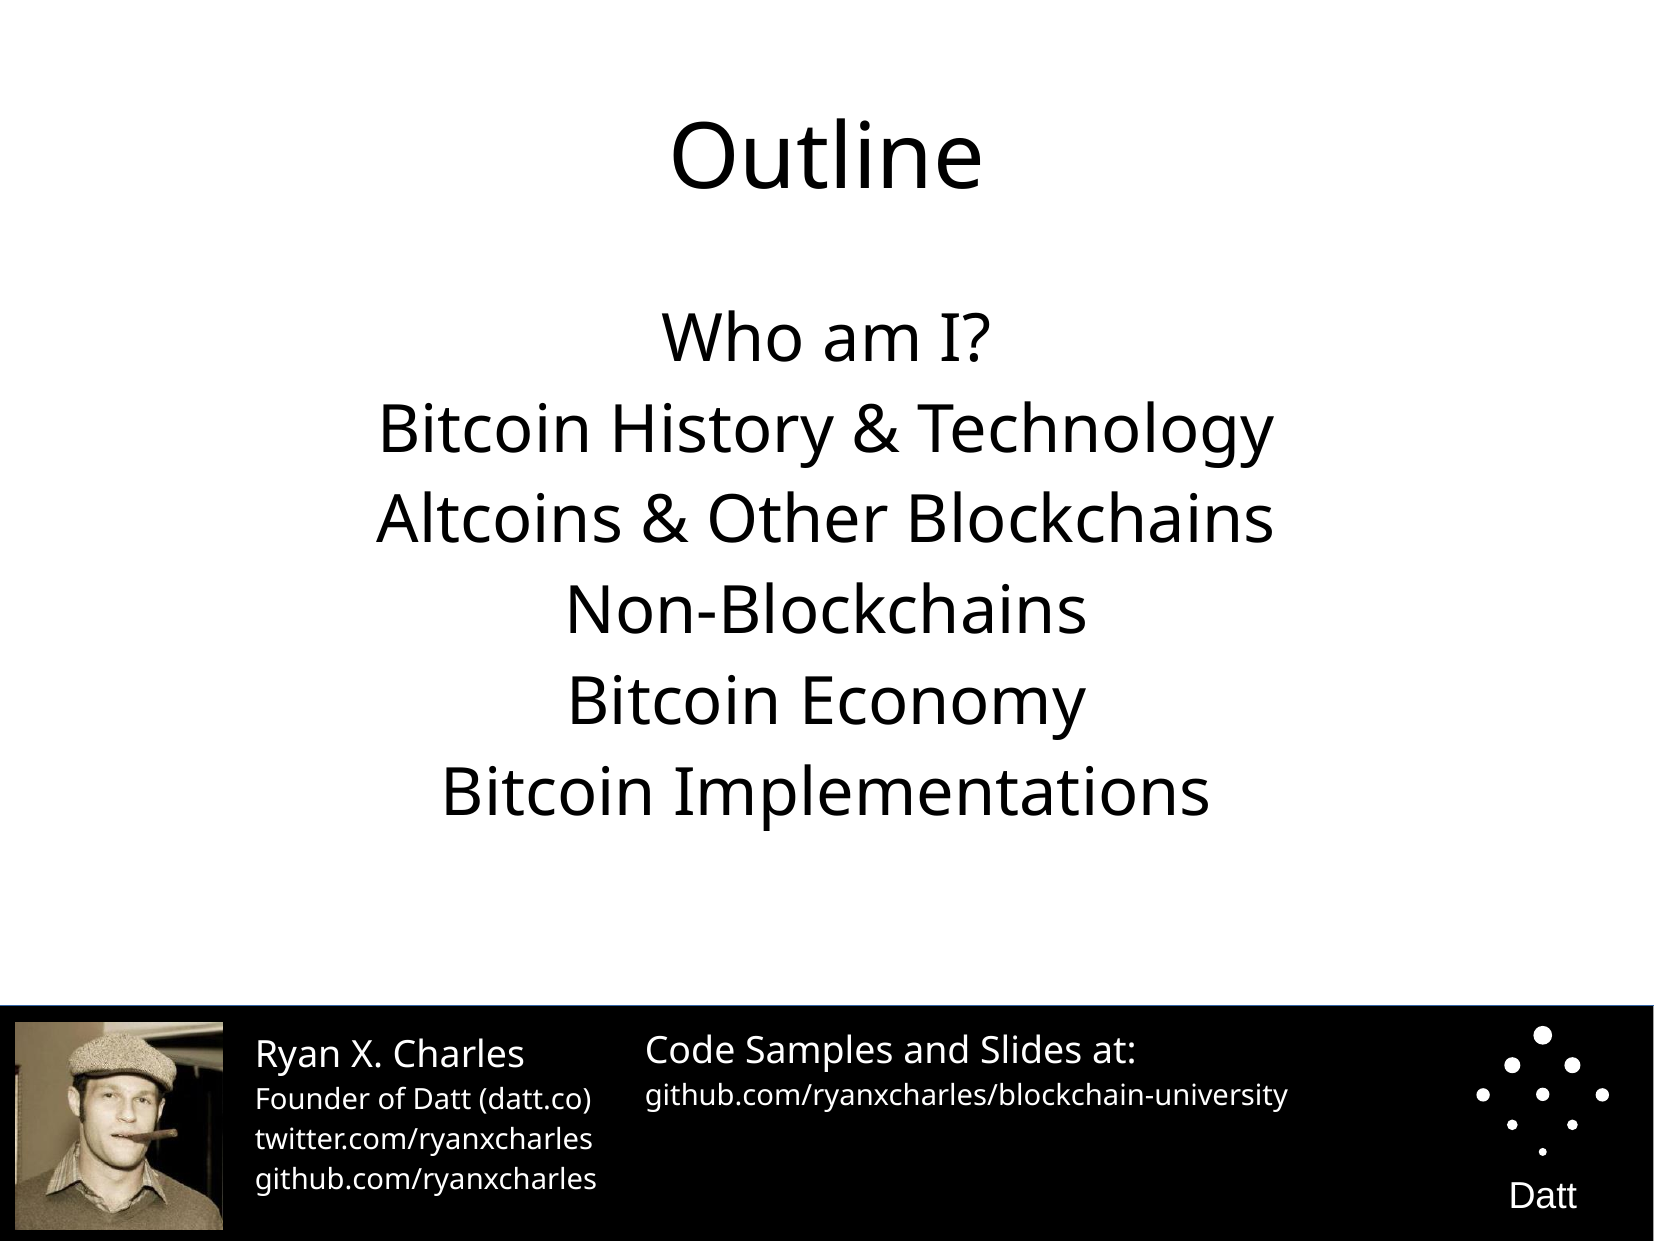

Outline
# Who am I?
Bitcoin History & Technology
Altcoins & Other Blockchains
Non-Blockchains
Bitcoin Economy
Bitcoin Implementations
Code Samples and Slides at:
github.com/ryanxcharles/blockchain-university
Ryan X. Charles
Founder of Datt (datt.co)
twitter.com/ryanxcharles
github.com/ryanxcharles
Datt